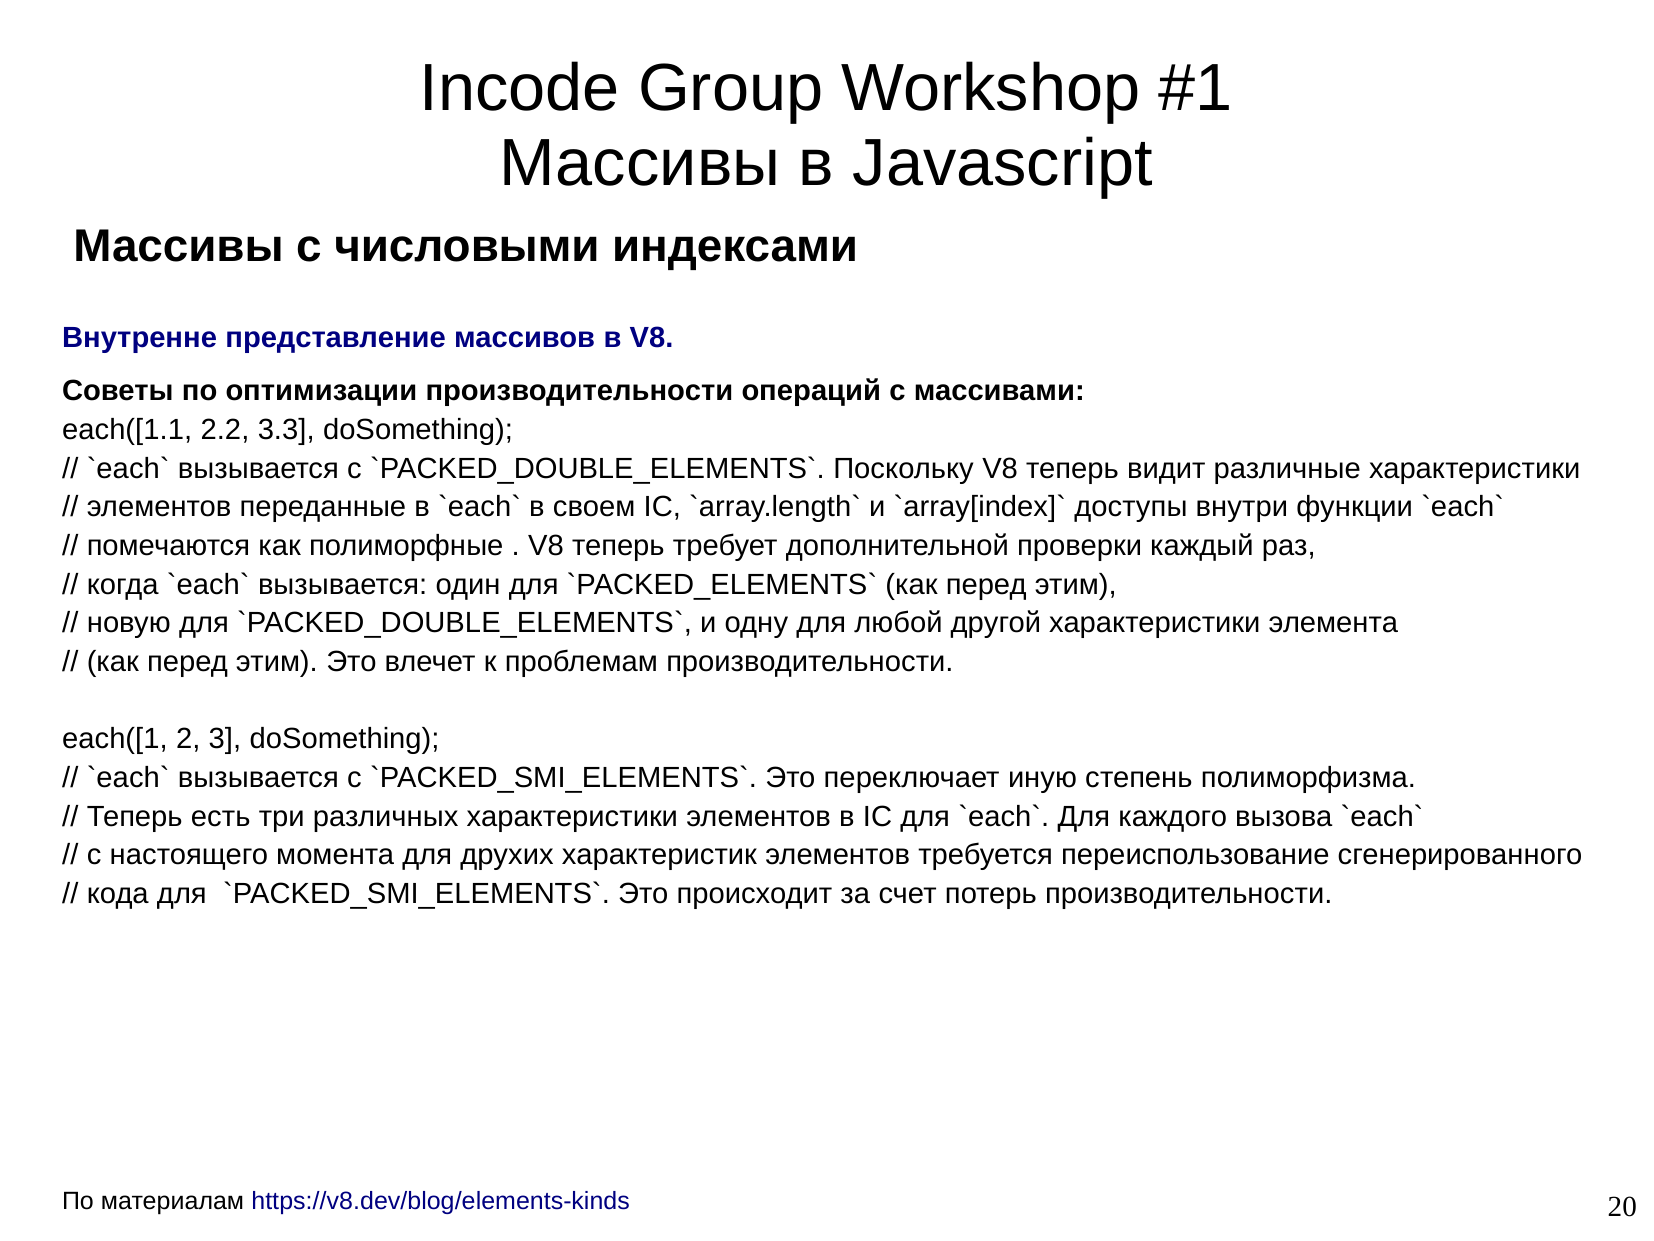

# Incode Group Workshop #1 Массивы в Javascript
Массивы с числовыми индексами
Внутренне представление массивов в V8.
Советы по оптимизации производительности операций с массивами:
each([1.1, 2.2, 3.3], doSomething);
// `each` вызывается с `PACKED_DOUBLE_ELEMENTS`. Поскольку V8 теперь видит различные характеристики
// элементов переданные в `each` в своем IC, `array.length` и `array[index]` доступы внутри функции `each`
// помечаются как полиморфные . V8 теперь требует дополнительной проверки каждый раз,
// когда `each` вызывается: один для `PACKED_ELEMENTS` (как перед этим),
// новую для `PACKED_DOUBLE_ELEMENTS`, и одну для любой другой характеристики элемента
// (как перед этим). Это влечет к проблемам производительности.
each([1, 2, 3], doSomething);
// `each` вызывается с `PACKED_SMI_ELEMENTS`. Это переключает иную степень полиморфизма.
// Теперь есть три различных характеристики элементов в IC для `each`. Для каждого вызова `each`
// с настоящего момента для друхих характеристик элементов требуется переиспользование сгенерированного
// кода для `PACKED_SMI_ELEMENTS`. Это происходит за счет потерь производительности.
По материалам https://v8.dev/blog/elements-kinds
20